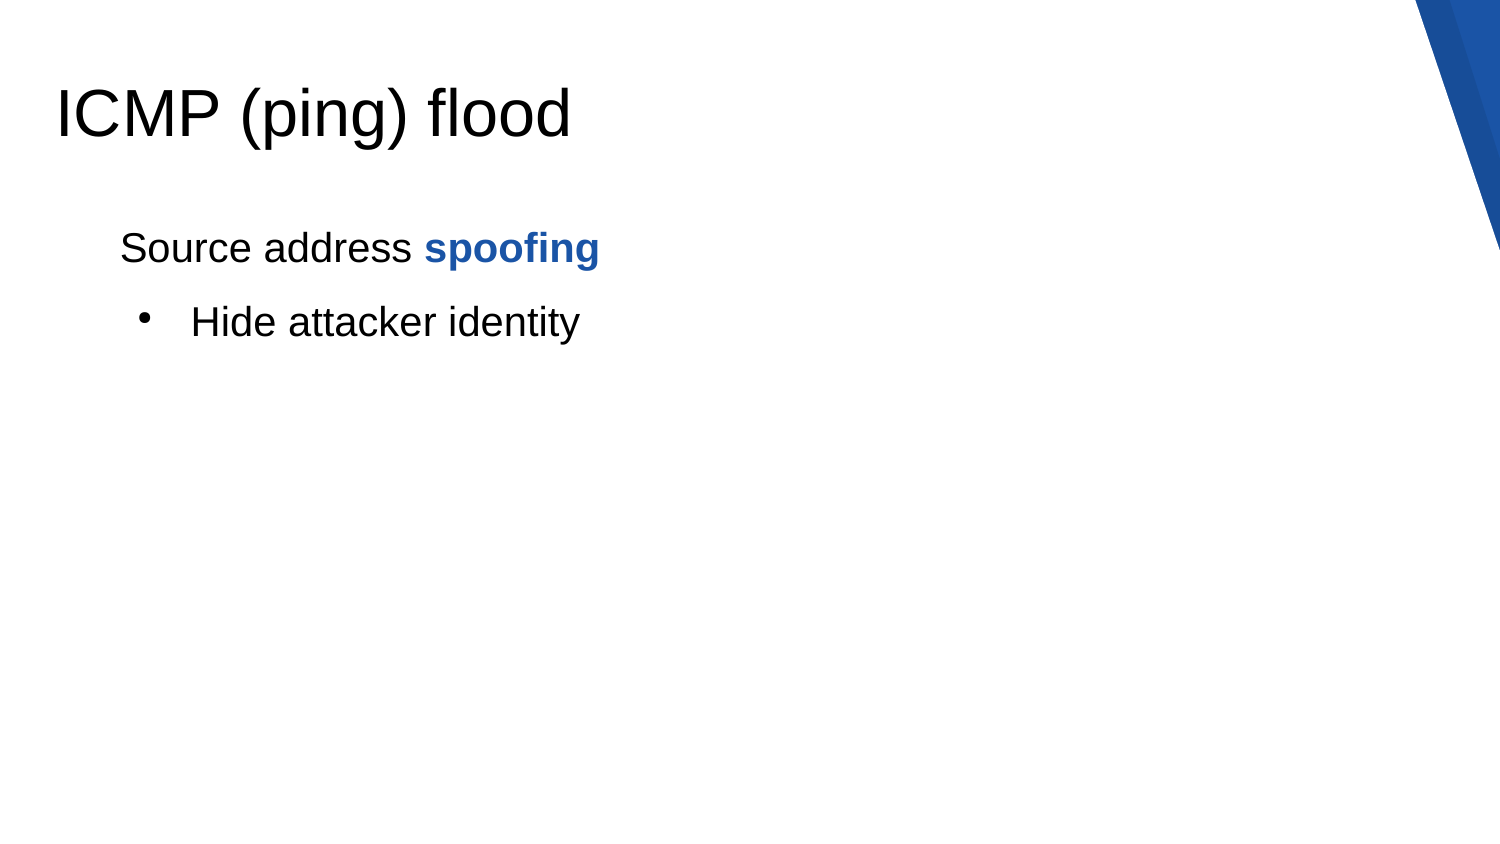

ICMP (ping) flood
# Source address spoofing
Hide attacker identity